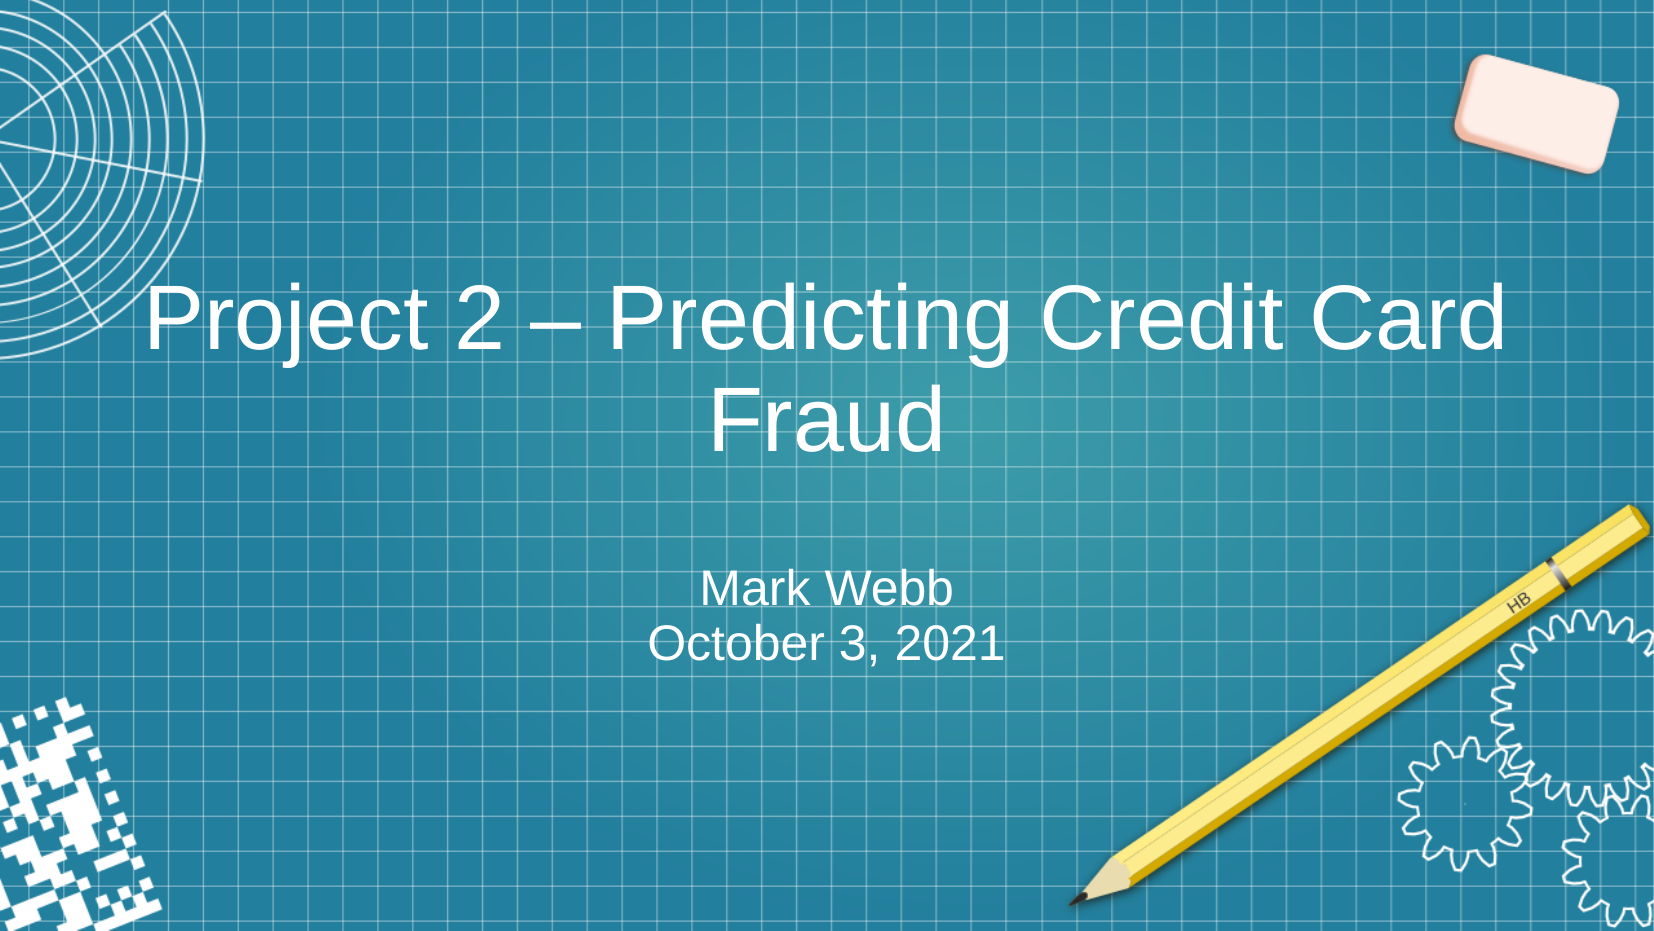

# Project 2 – Predicting Credit Card Fraud
Mark Webb
October 3, 2021